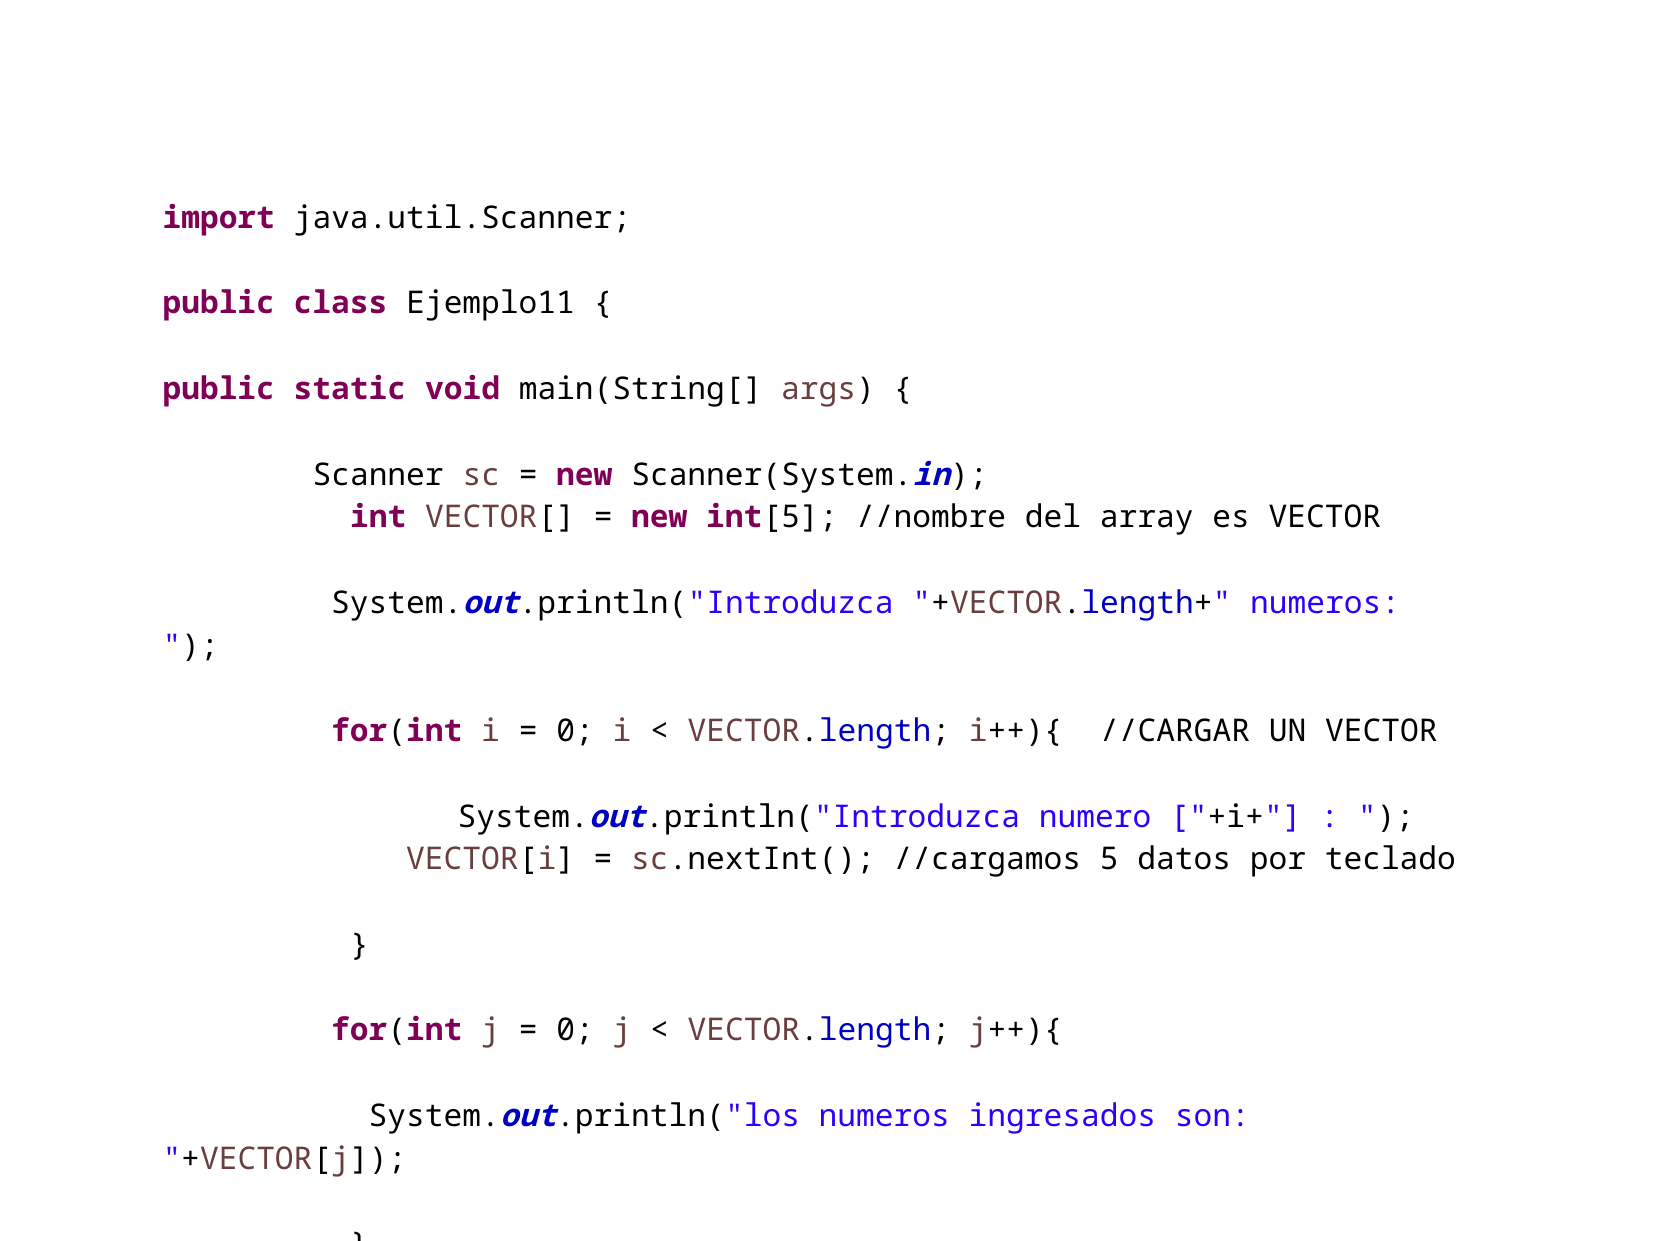

import java.util.Scanner;
public class Ejemplo11 {
public static void main(String[] args) {
 Scanner sc = new Scanner(System.in);
 int VECTOR[] = new int[5]; //nombre del array es VECTOR
 System.out.println("Introduzca "+VECTOR.length+" numeros: ");
 for(int i = 0; i < VECTOR.length; i++){ //CARGAR UN VECTOR
	 		System.out.println("Introduzca numero ["+i+"] : ");
 VECTOR[i] = sc.nextInt(); //cargamos 5 datos por teclado
 }
 for(int j = 0; j < VECTOR.length; j++){
 System.out.println("los numeros ingresados son: "+VECTOR[j]);
 }
 }
}